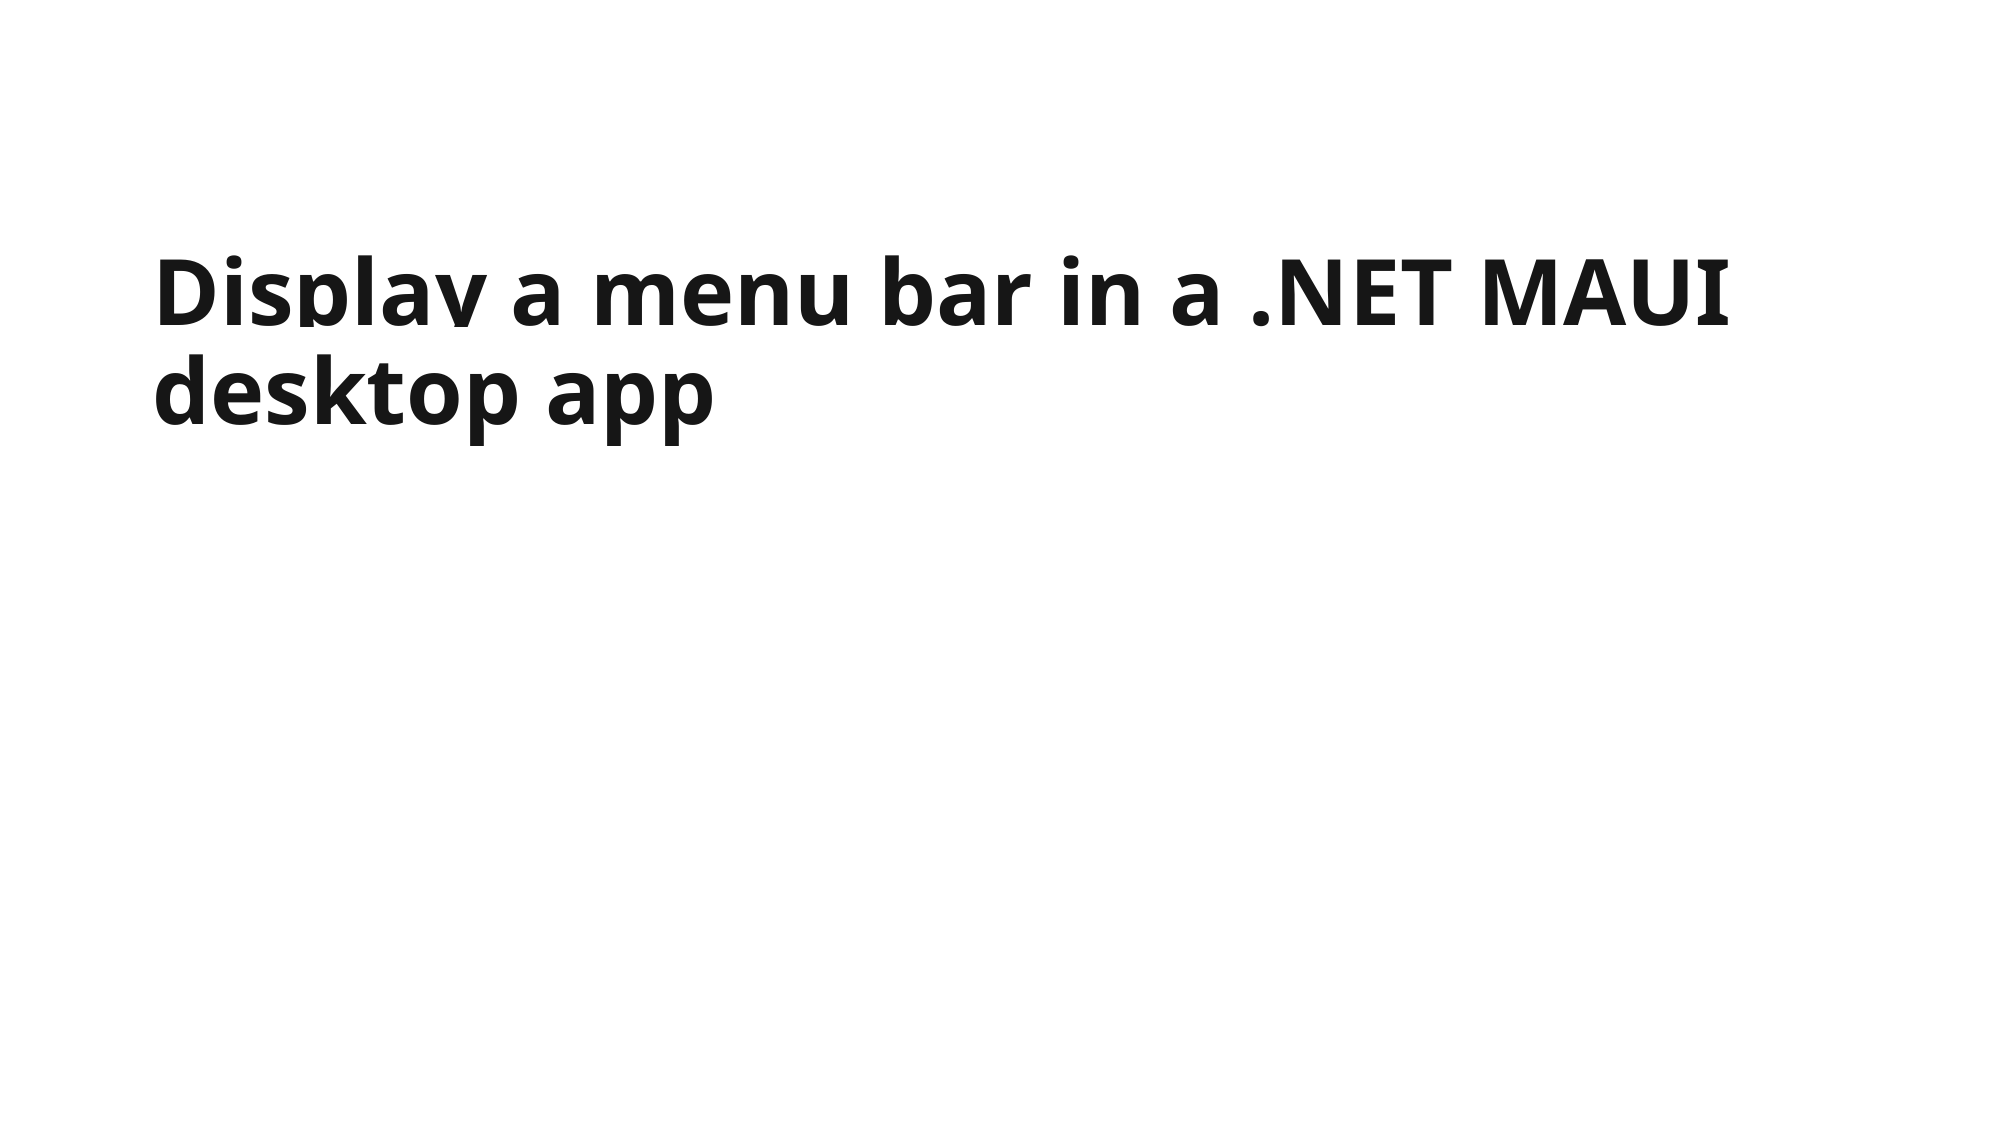

# Display a menu bar in a .NET MAUI desktop app